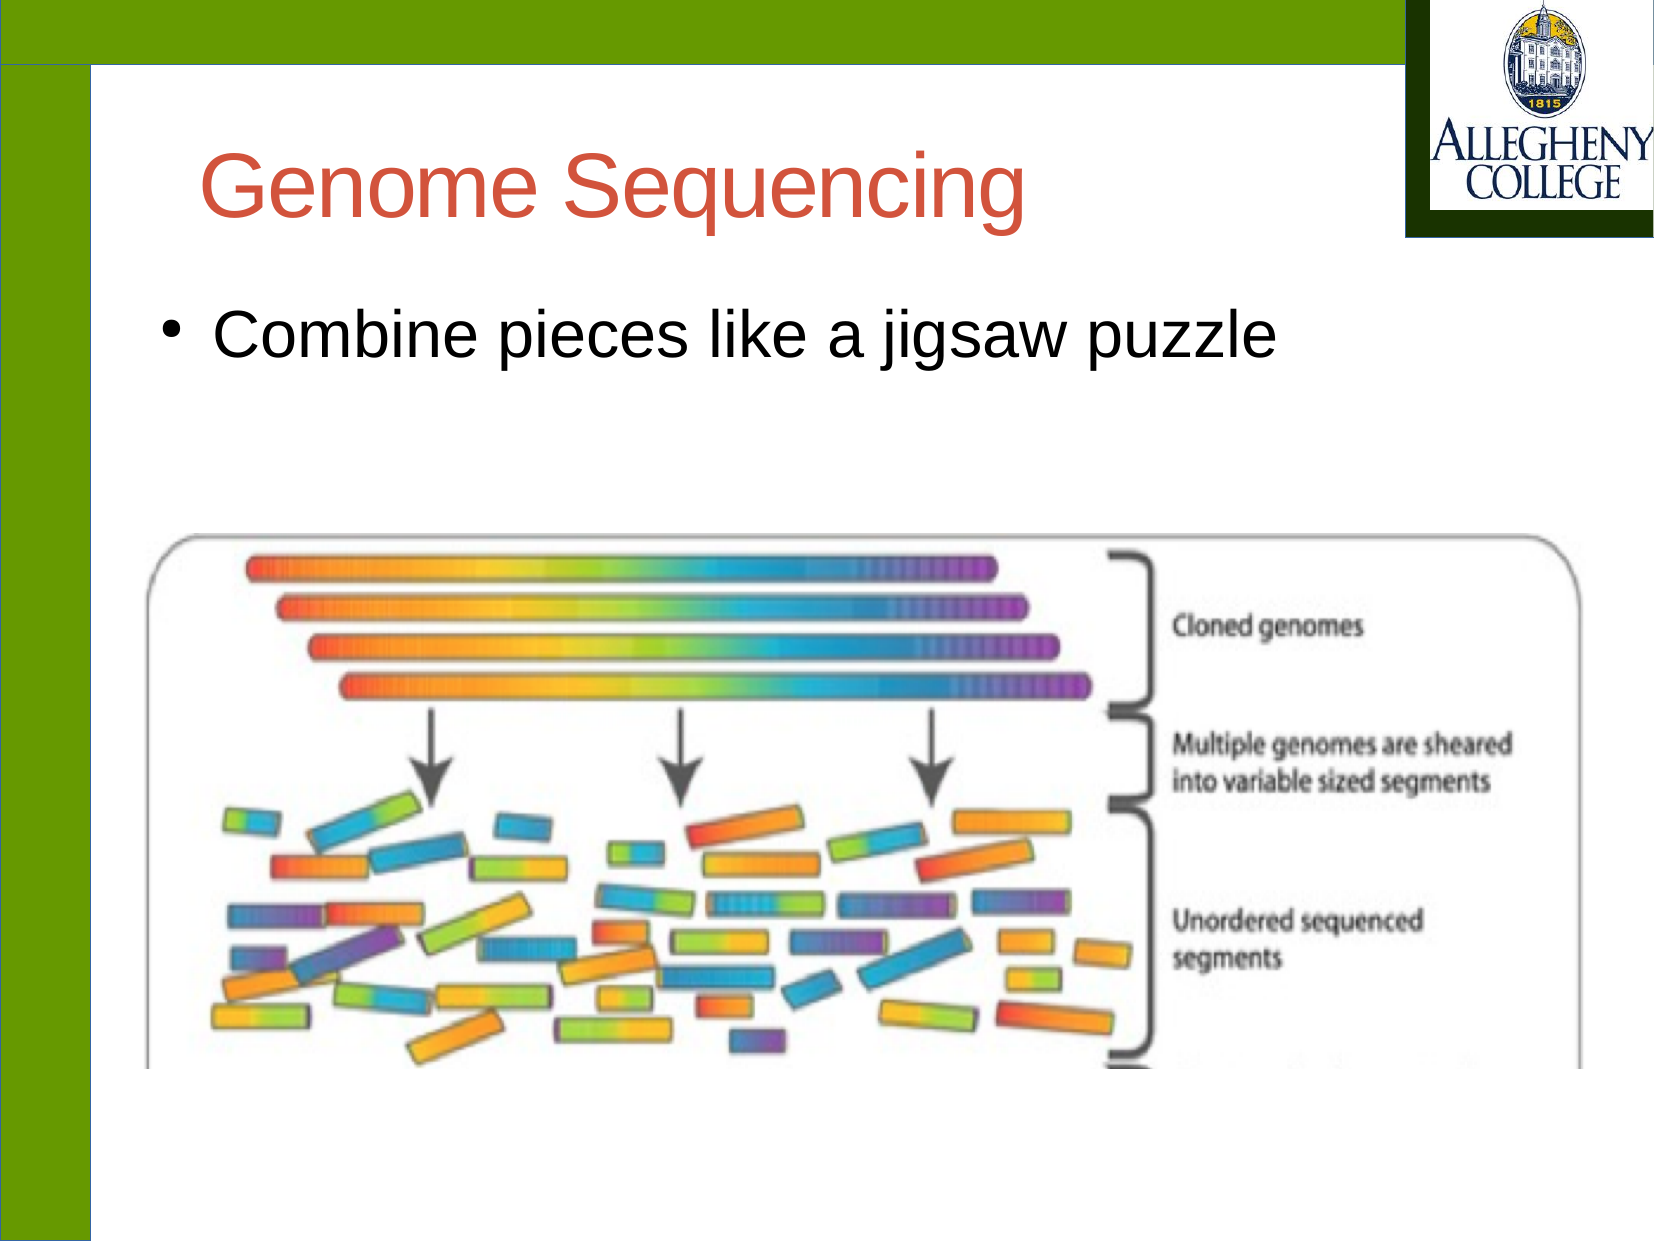

# Genome Sequencing
Combine pieces like a jigsaw puzzle